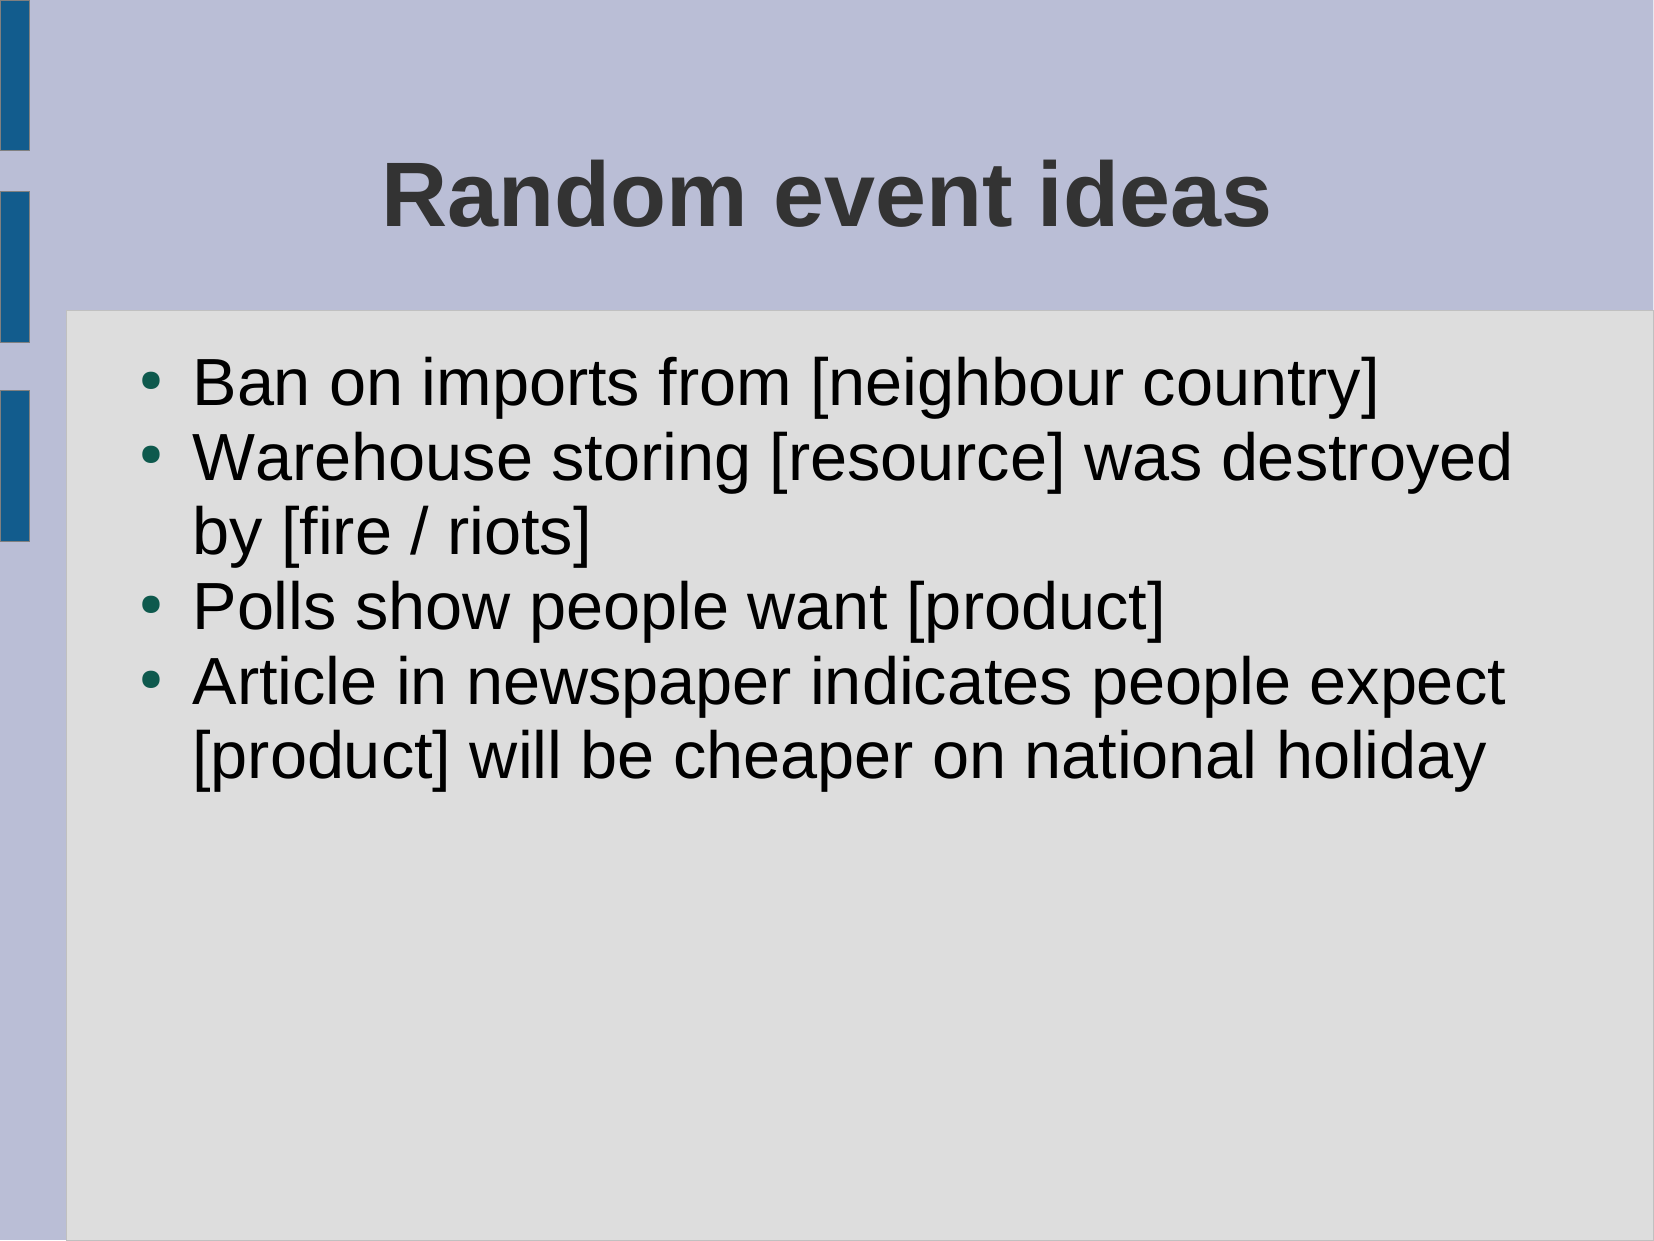

# Random event ideas
Ban on imports from [neighbour country]
Warehouse storing [resource] was destroyed by [fire / riots]
Polls show people want [product]
Article in newspaper indicates people expect [product] will be cheaper on national holiday